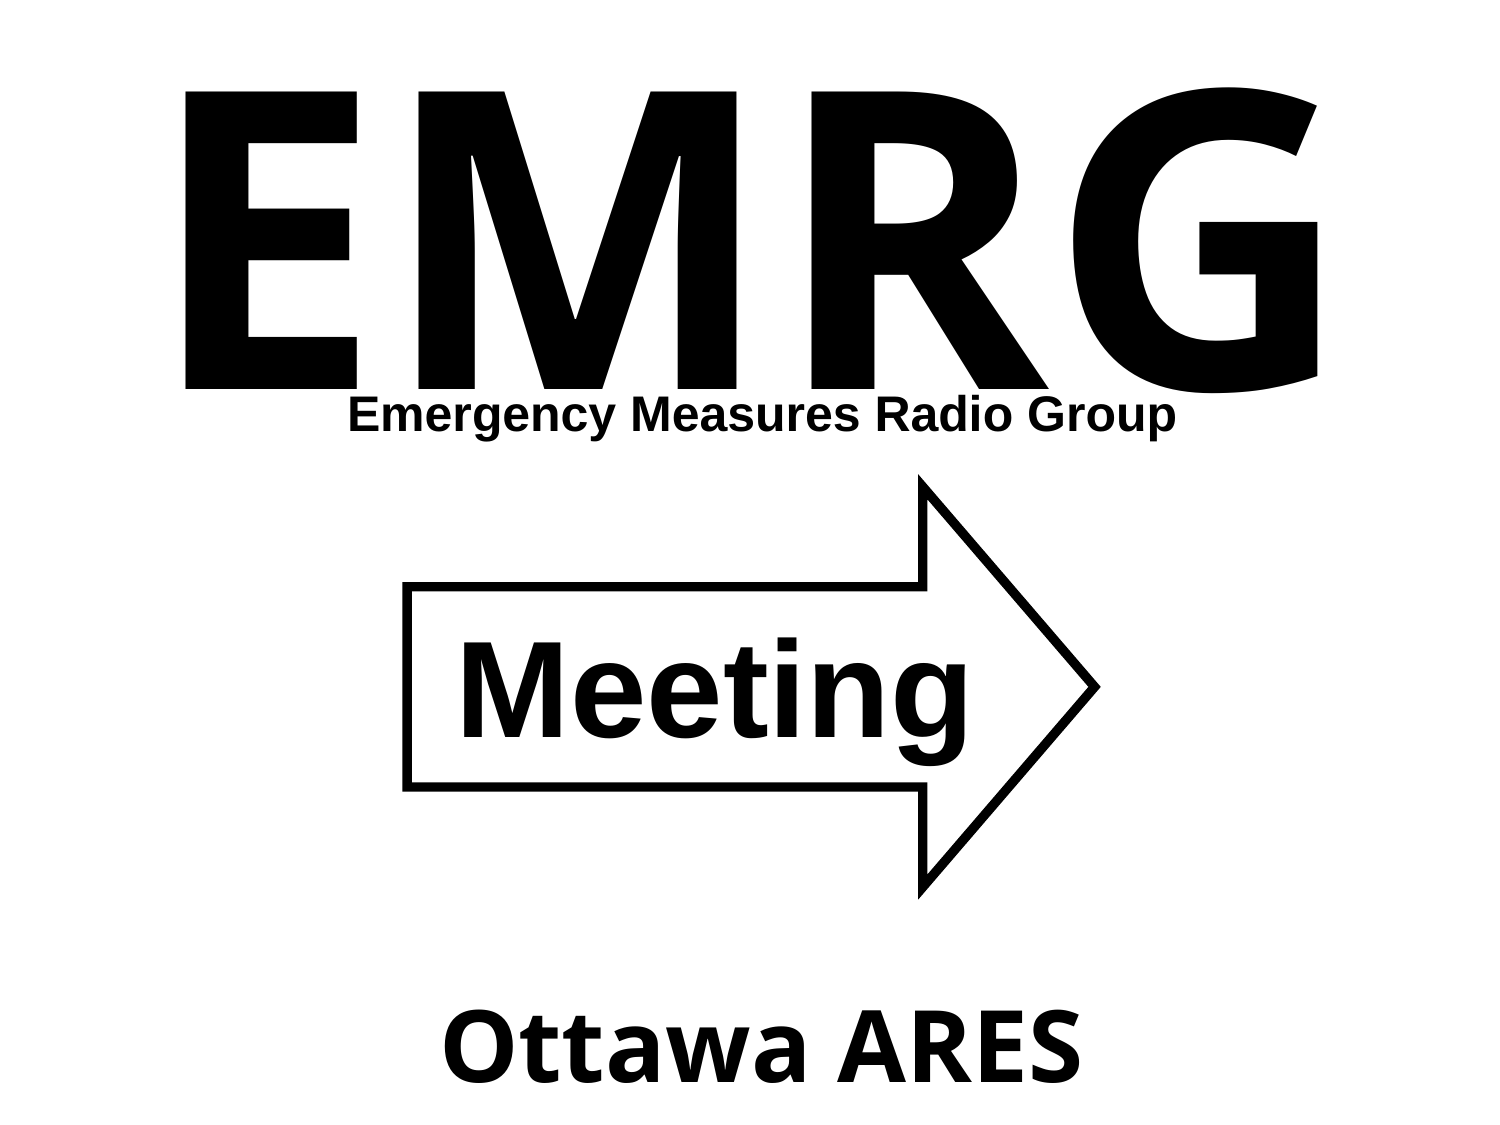

EMRG
Emergency Measures Radio Group
Meeting
Ottawa ARES